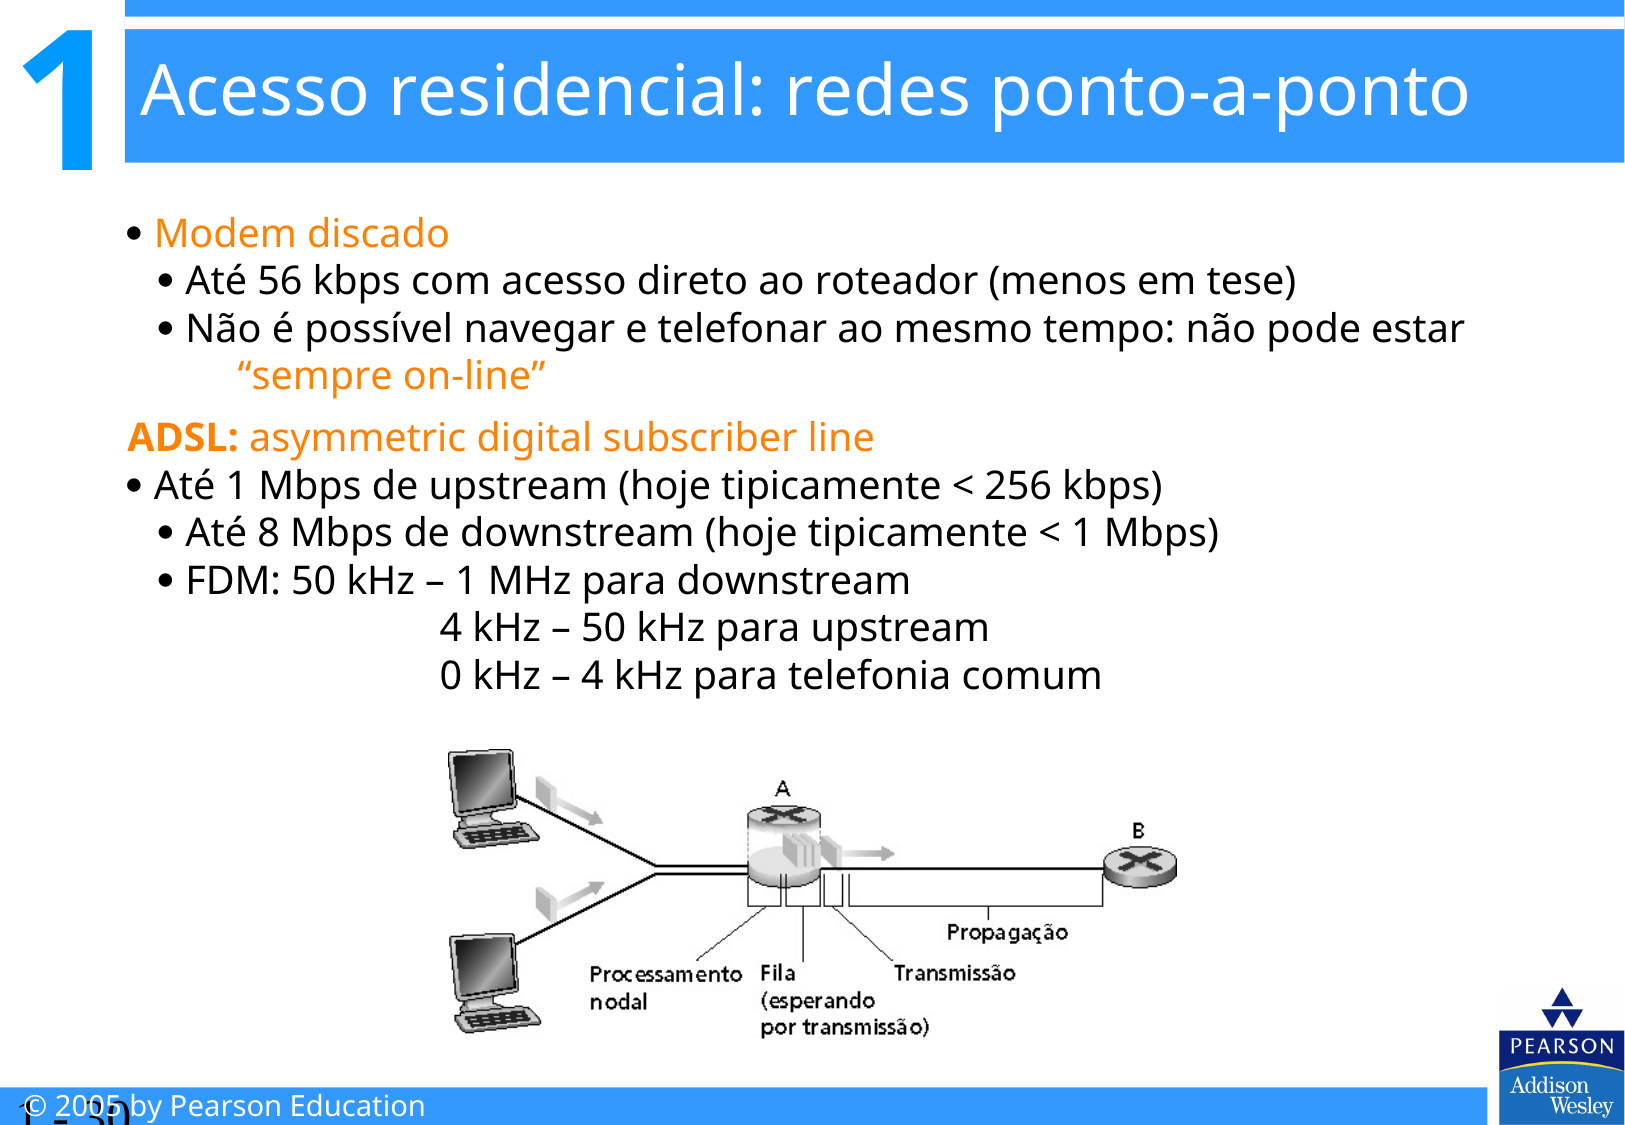

Acesso residencial: redes ponto-a-ponto
#  Modem discado
 Até 56 kbps com acesso direto ao roteador (menos em tese)
 Não é possível navegar e telefonar ao mesmo tempo: não pode estar “sempre on-line”
ADSL: asymmetric digital subscriber line
 Até 1 Mbps de upstream (hoje tipicamente < 256 kbps)
 Até 8 Mbps de downstream (hoje tipicamente < 1 Mbps)
 FDM: 50 kHz – 1 MHz para downstream
	4 kHz – 50 kHz para upstream
	0 kHz – 4 kHz para telefonia comum
30